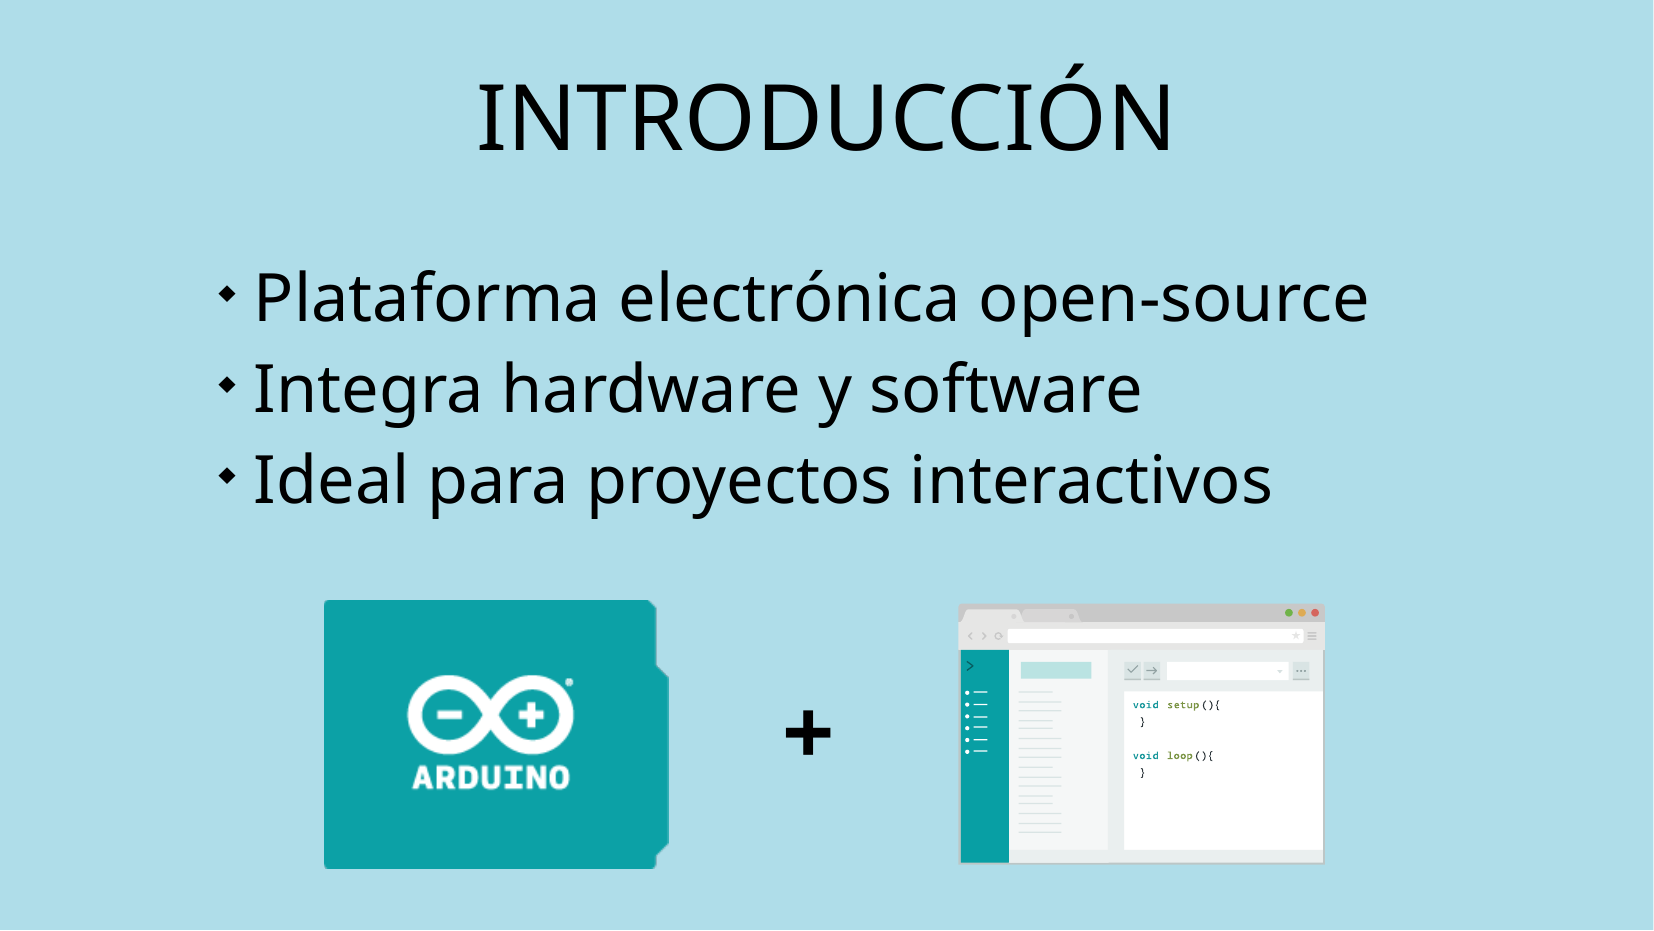

# INTRODUCCIÓN
Plataforma electrónica open-source
Integra hardware y software
Ideal para proyectos interactivos
+